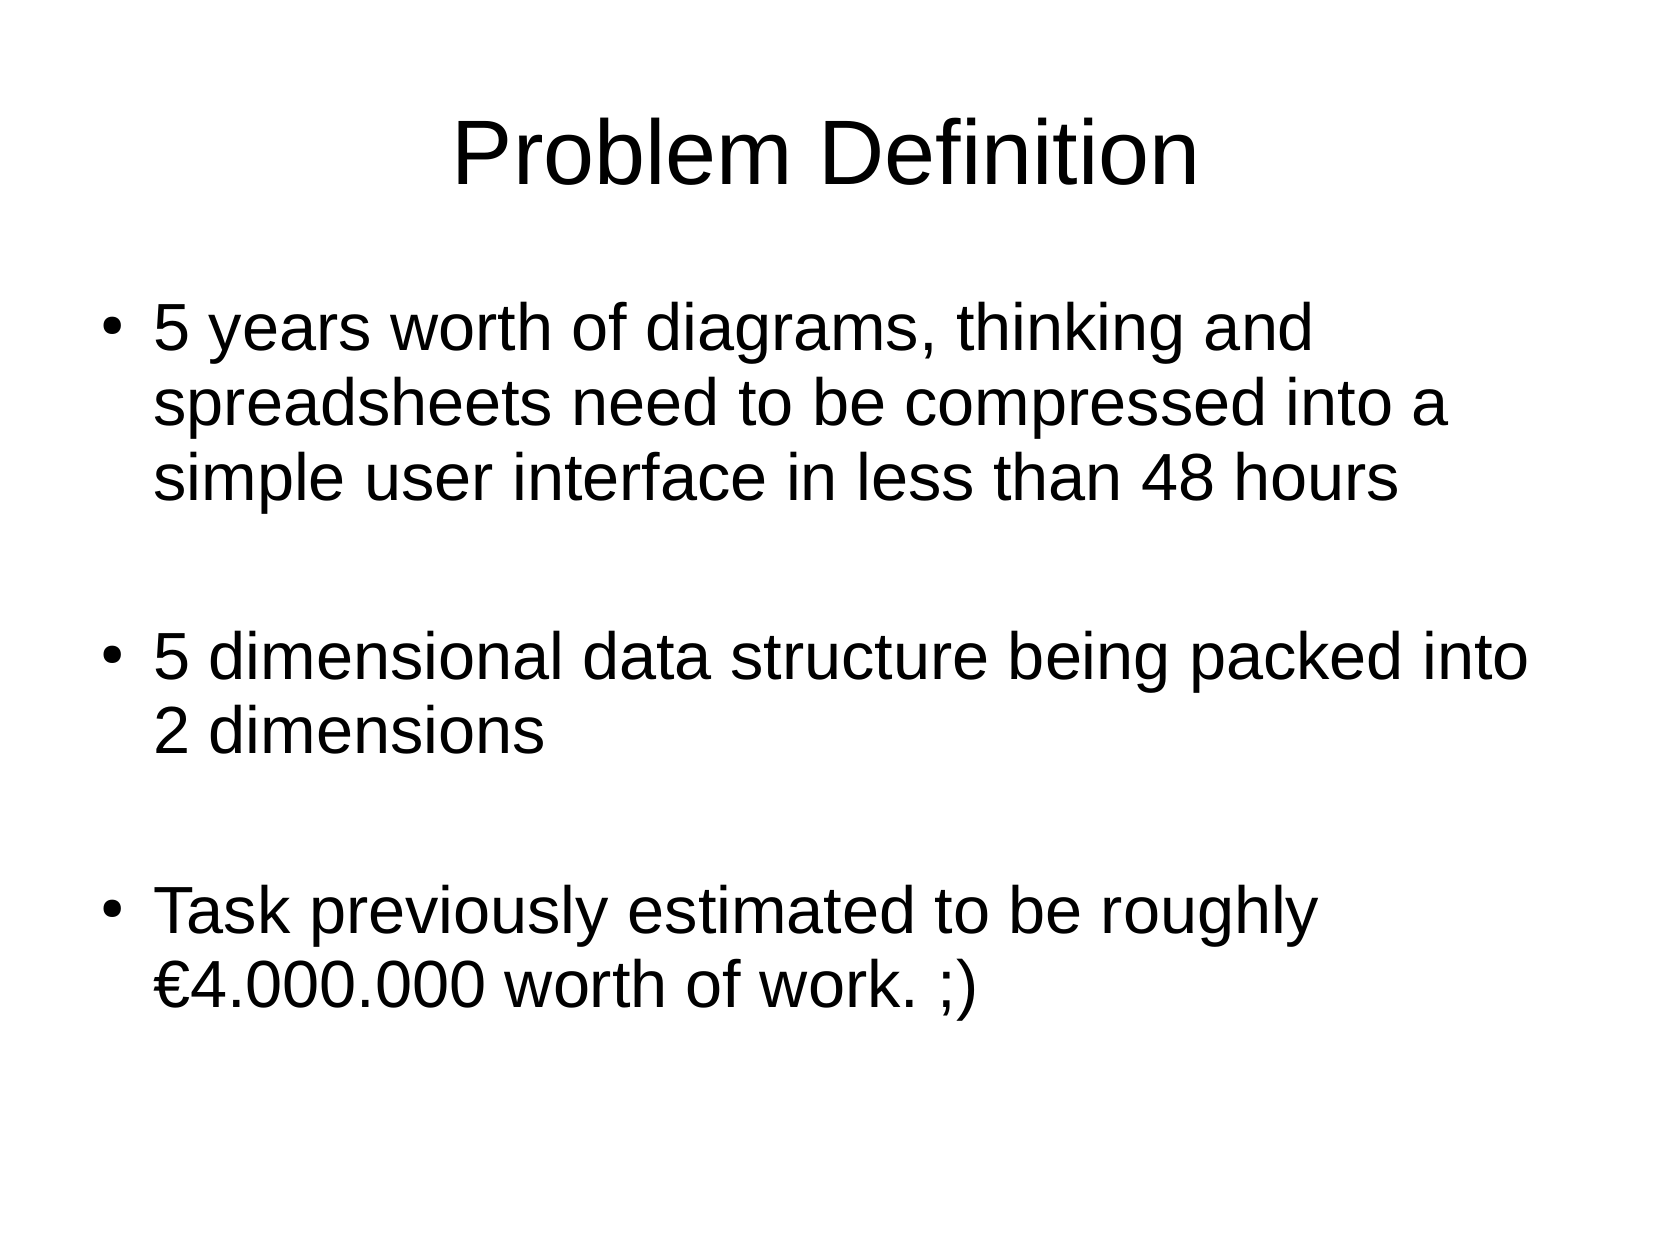

# Problem Definition
5 years worth of diagrams, thinking and spreadsheets need to be compressed into a simple user interface in less than 48 hours
5 dimensional data structure being packed into 2 dimensions
Task previously estimated to be roughly €4.000.000 worth of work. ;)